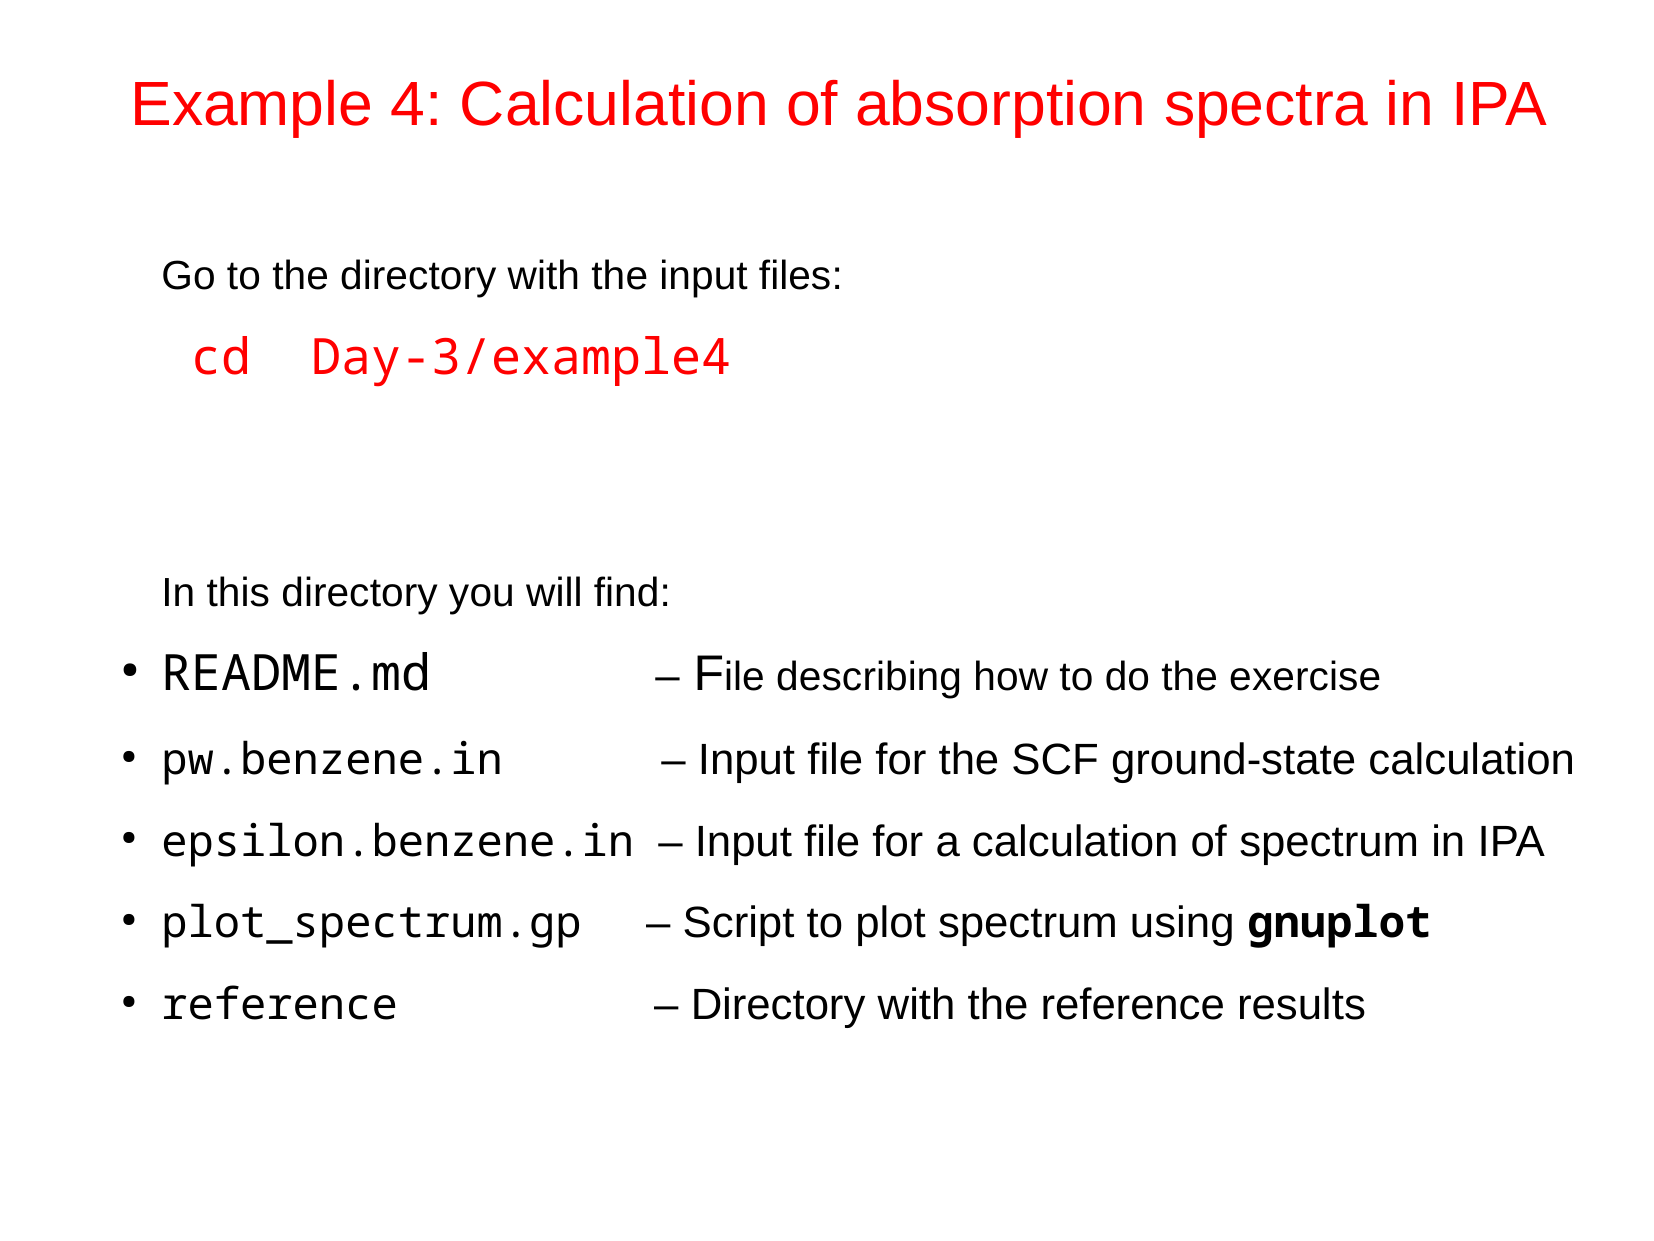

# Example 4: Calculation of absorption spectra in IPA
Go to the directory with the input files:
 cd Day-3/example4
In this directory you will find:
README.md – File describing how to do the exercise
pw.benzene.in – Input file for the SCF ground-state calculation
epsilon.benzene.in – Input file for a calculation of spectrum in IPA
plot_spectrum.gp – Script to plot spectrum using gnuplot
reference – Directory with the reference results